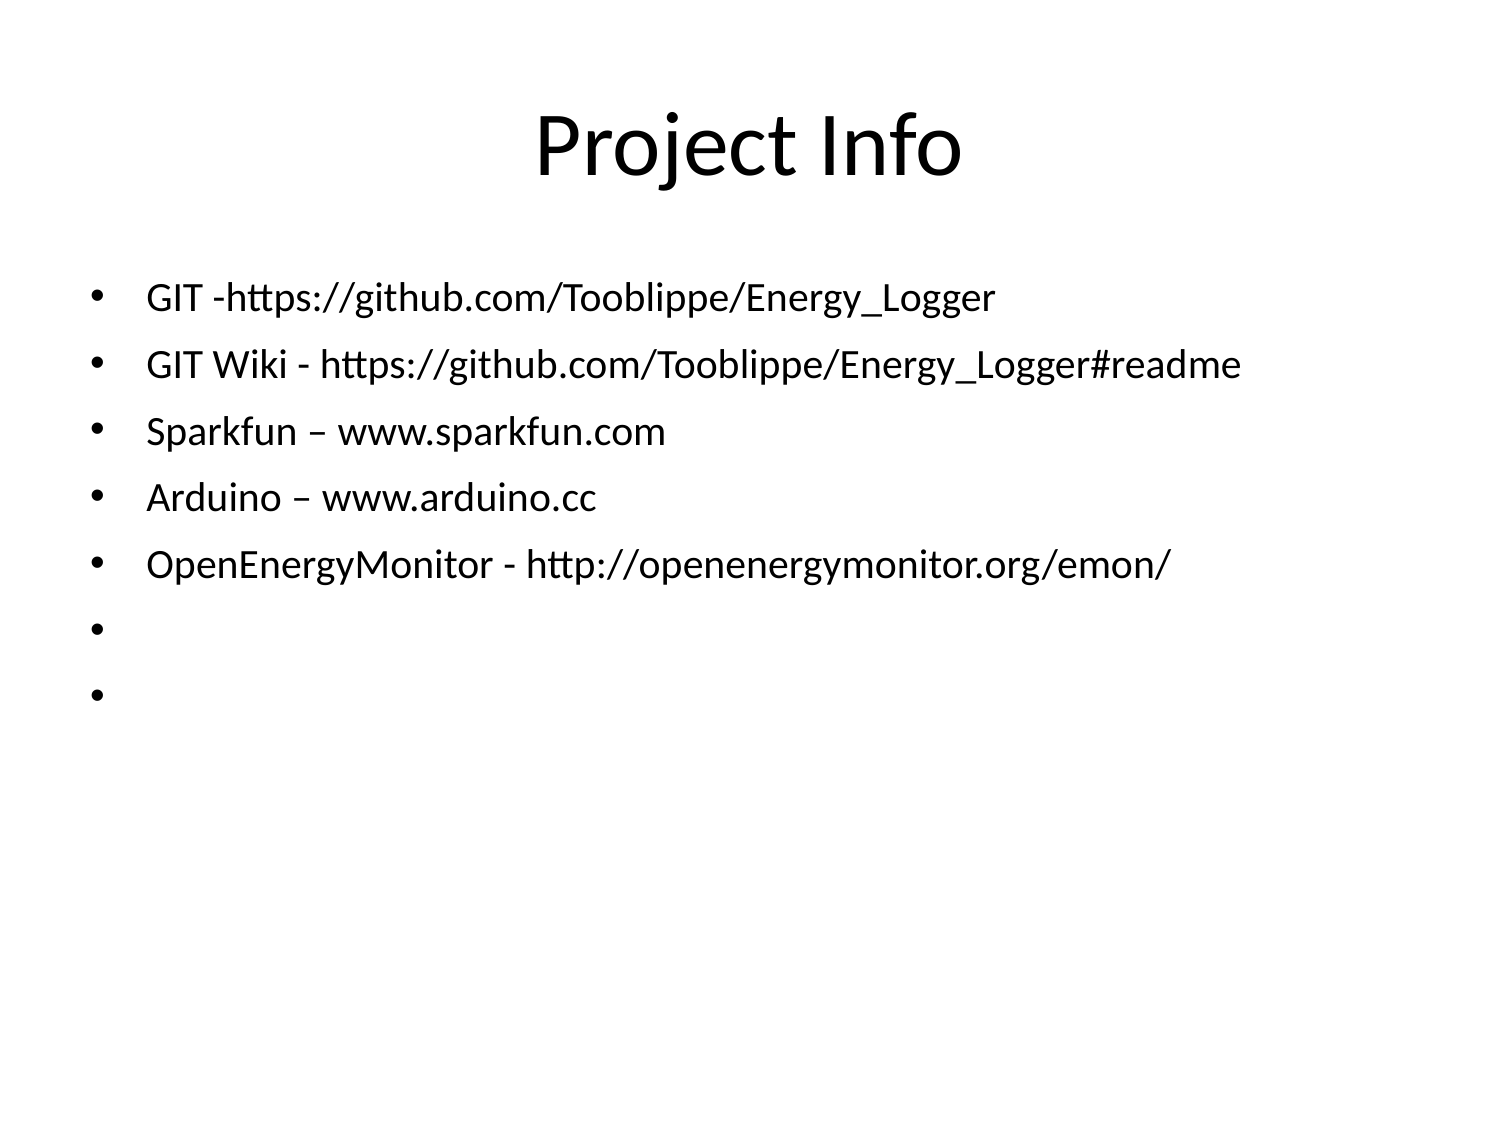

# Project Info
GIT -https://github.com/Tooblippe/Energy_Logger
GIT Wiki - https://github.com/Tooblippe/Energy_Logger#readme
Sparkfun – www.sparkfun.com
Arduino – www.arduino.cc
OpenEnergyMonitor - http://openenergymonitor.org/emon/